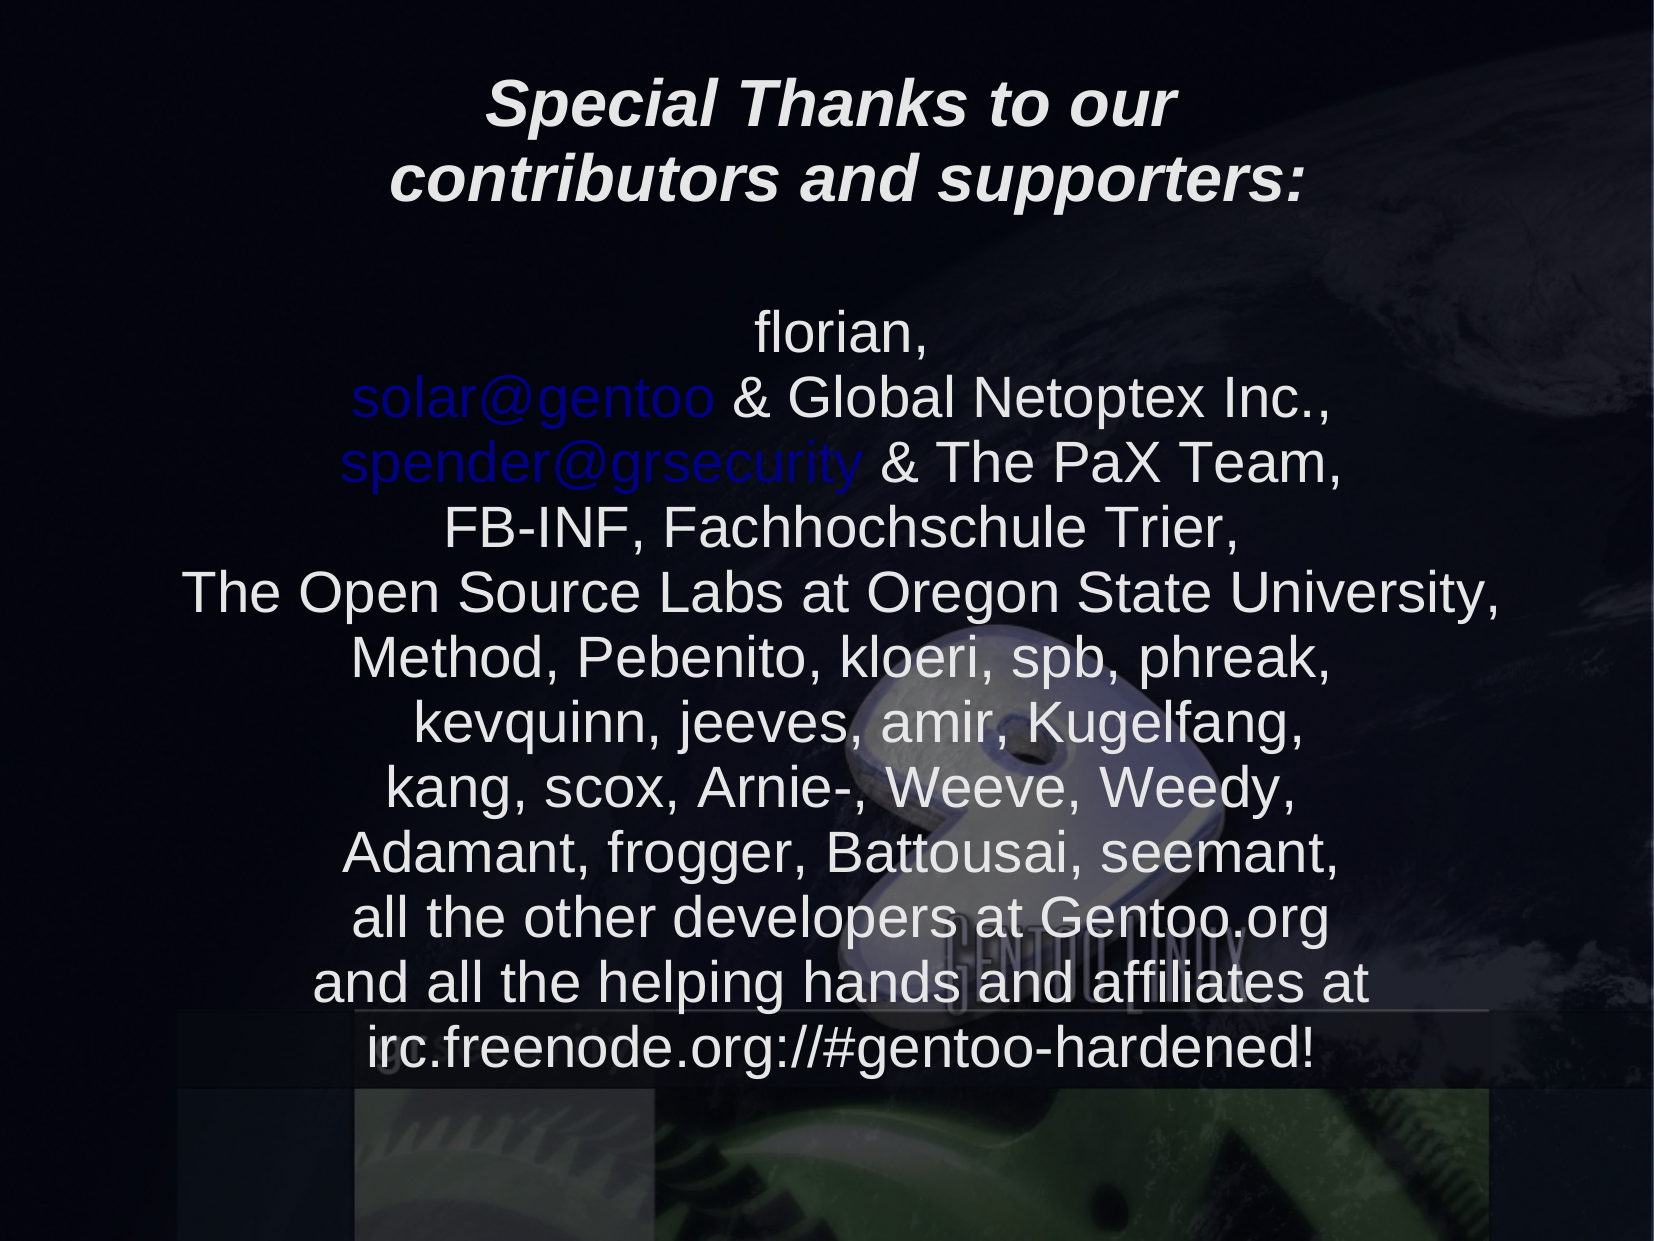

# Special Thanks to our contributors and supporters:
florian,
solar@gentoo & Global Netoptex Inc.,
spender@grsecurity & The PaX Team,
FB-INF, Fachhochschule Trier,
The Open Source Labs at Oregon State University,
Method, Pebenito, kloeri, spb, phreak,
kevquinn, jeeves, amir, Kugelfang,
kang, scox, Arnie-, Weeve, Weedy,
Adamant, frogger, Battousai, seemant,
all the other developers at Gentoo.org
and all the helping hands and affiliates at
irc.freenode.org://#gentoo-hardened!